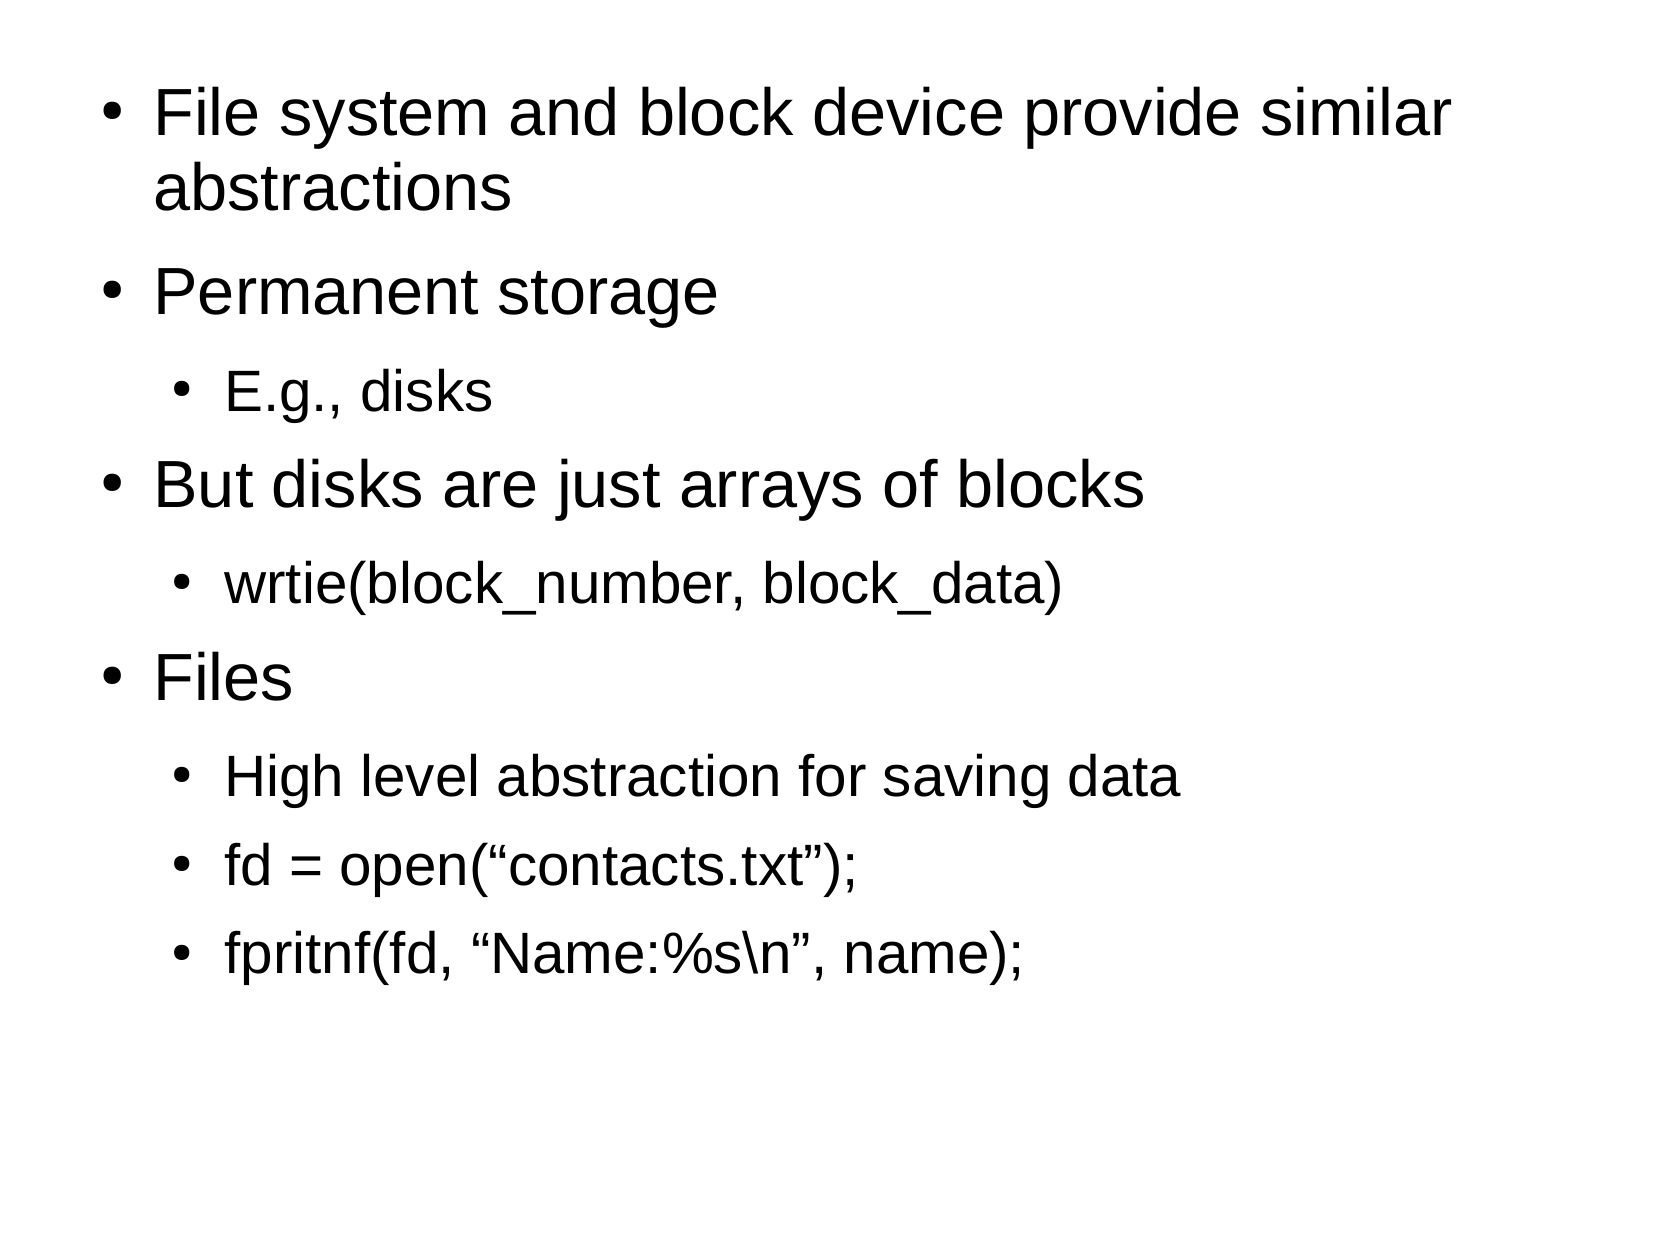

# File system and block device provide similar abstractions
Permanent storage
E.g., disks
But disks are just arrays of blocks
wrtie(block_number, block_data)
Files
High level abstraction for saving data
fd = open(“contacts.txt”);
fpritnf(fd, “Name:%s\n”, name);